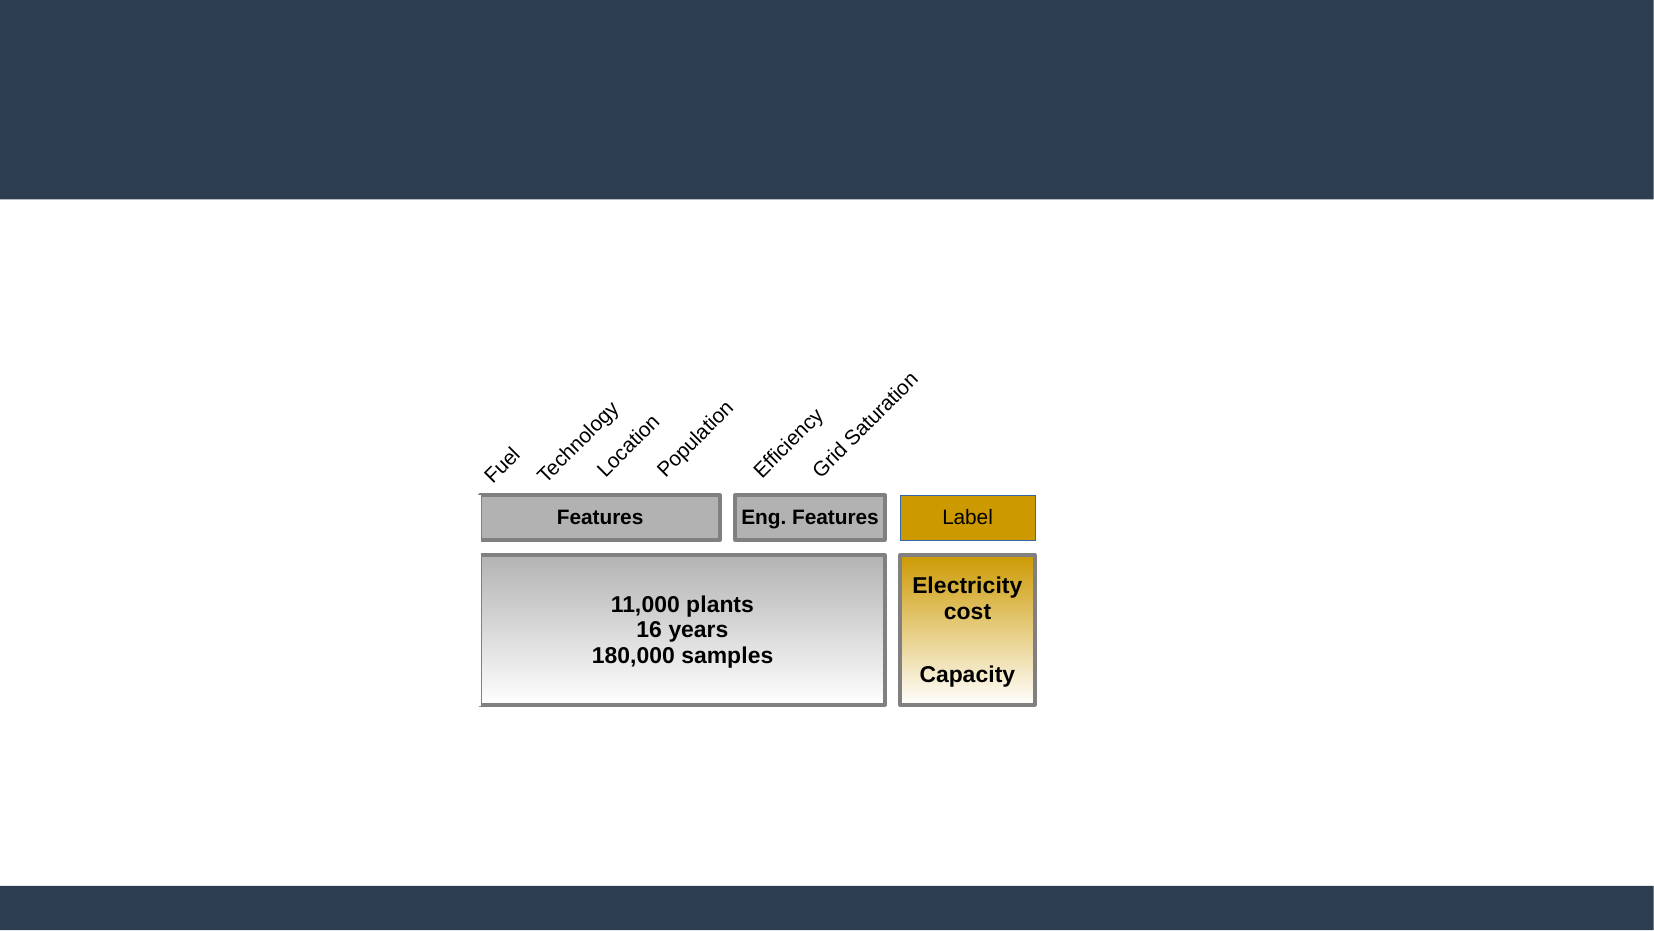

Technology
Location
Grid Saturation
Population
Efficiency
Fuel
Features
Eng. Features
Label
11,000 plants
16 years
180,000 samples
Electricity
cost
Capacity